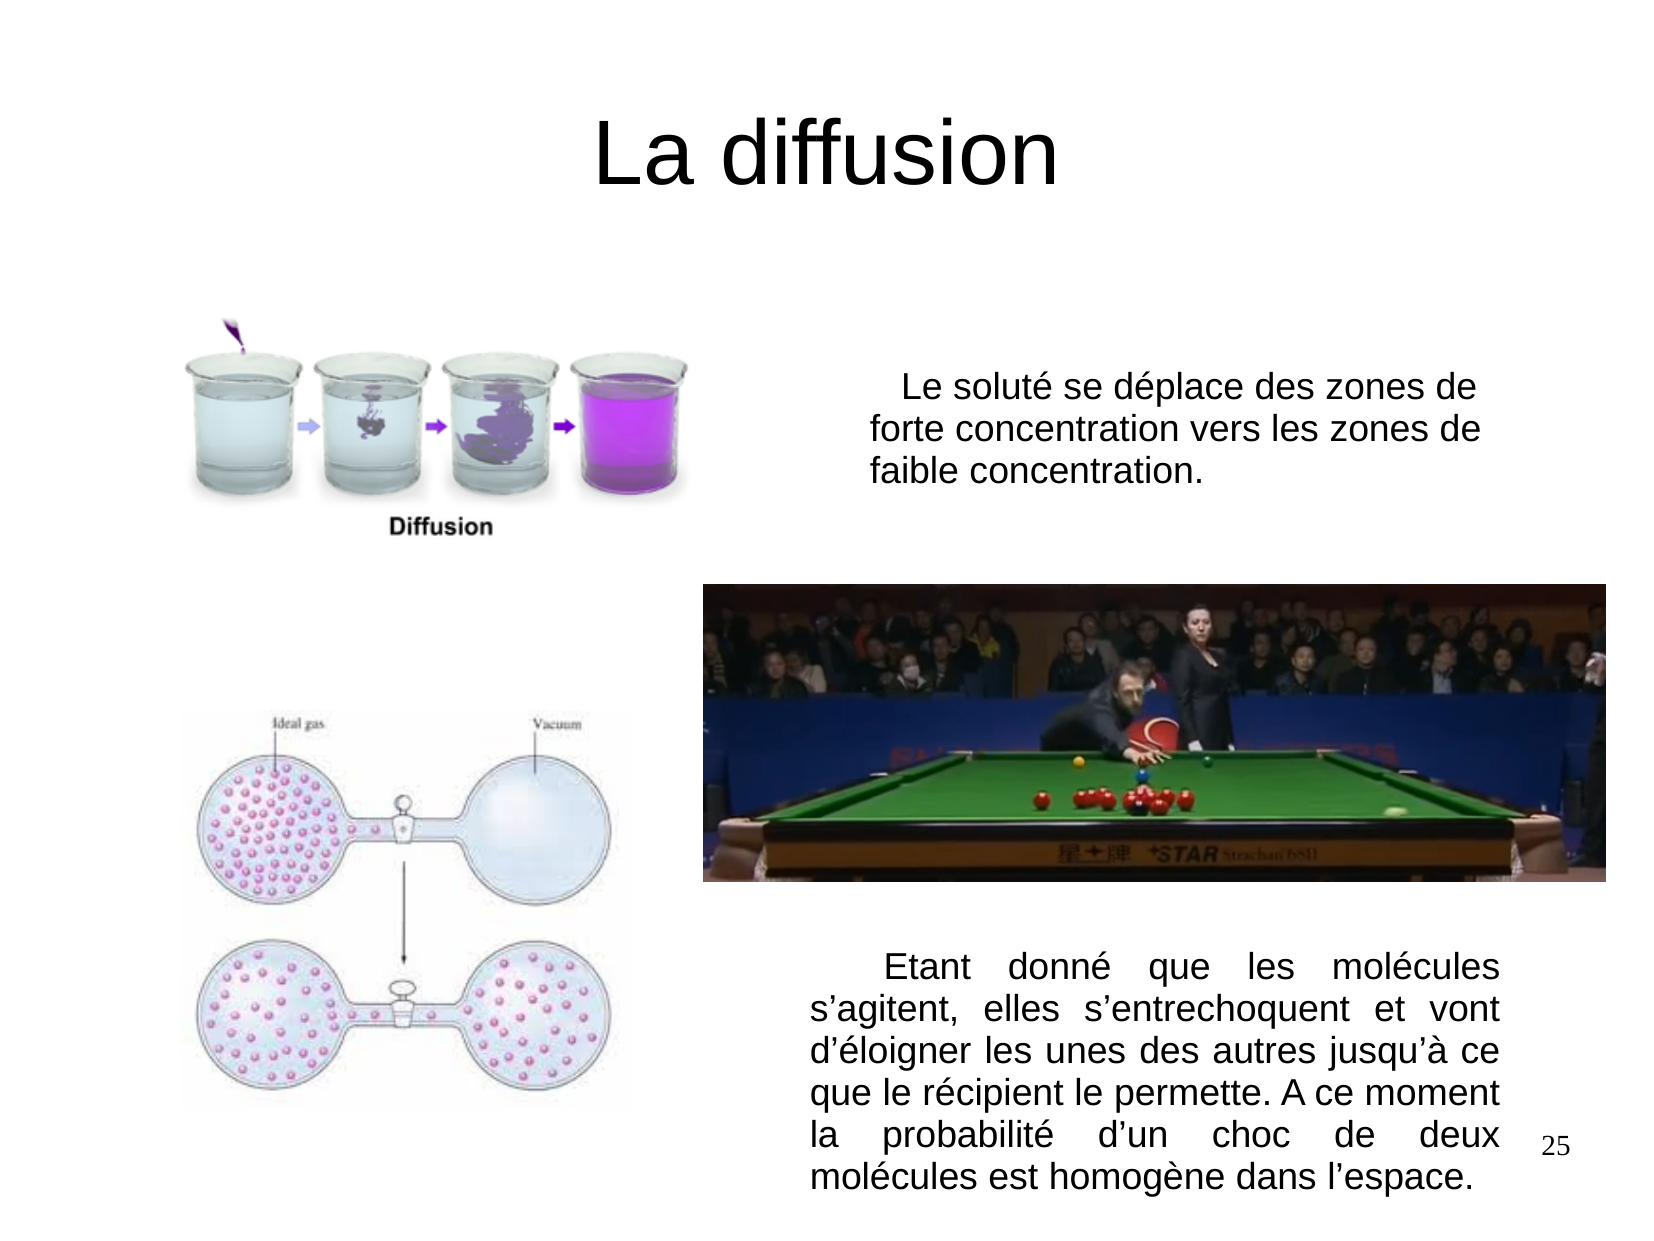

# La diffusion
 Le soluté se déplace des zones de forte concentration vers les zones de faible concentration.
 Etant donné que les molécules s’agitent, elles s’entrechoquent et vont d’éloigner les unes des autres jusqu’à ce que le récipient le permette. A ce moment la probabilité d’un choc de deux molécules est homogène dans l’espace.
25